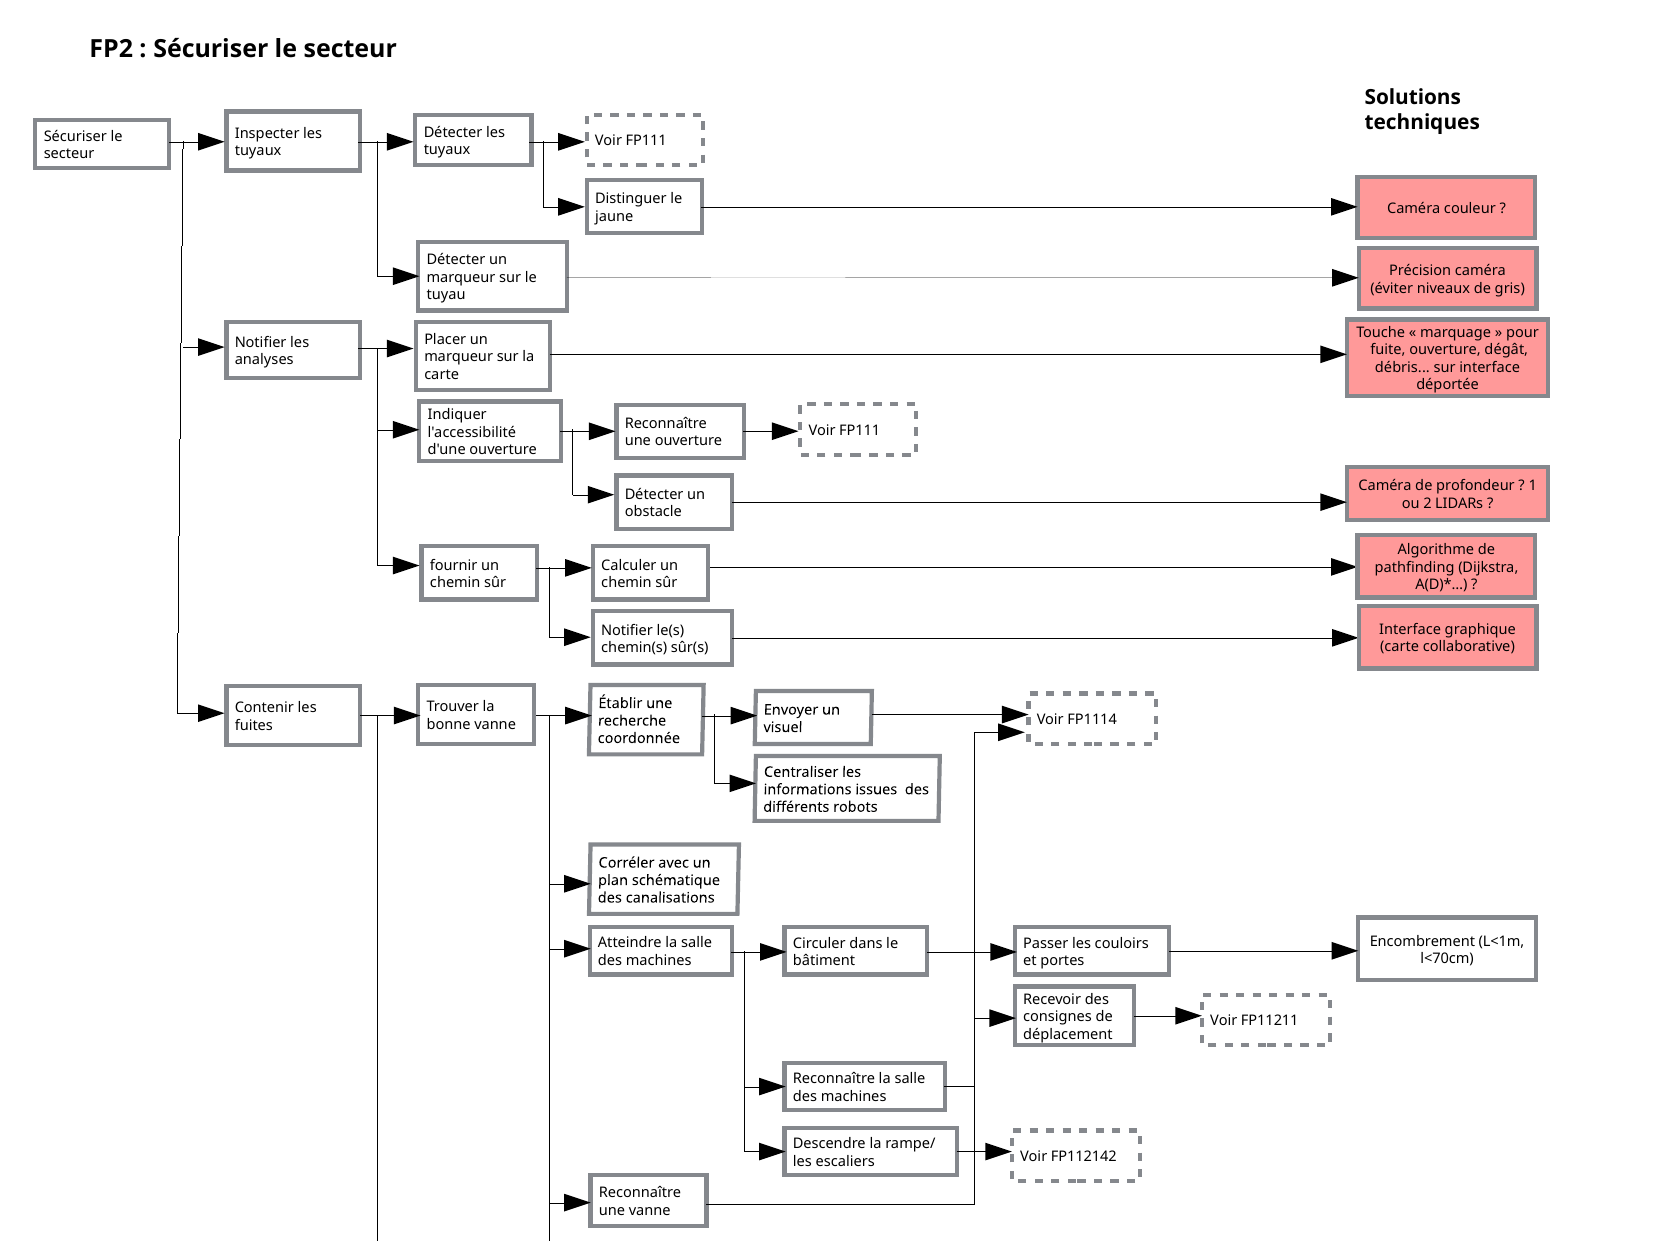

FP2 : Sécuriser le secteur
Solutions techniques
Inspecter les tuyaux
Détecter les tuyaux
Voir FP111
Sécuriser le secteur
Caméra couleur ?
Distinguer le jaune
Détecter un marqueur sur le tuyau
Précision caméra (éviter niveaux de gris)
Touche « marquage » pour fuite, ouverture, dégât, débris... sur interface déportée
Notifier les analyses
Placer un marqueur sur la carte
Indiquer l'accessibilité d'une ouverture
Voir FP111
Reconnaître une ouverture
Caméra de profondeur ? 1 ou 2 LIDARs ?
Détecter un obstacle
Algorithme de pathfinding (Dijkstra, A(D)*…) ?
fournir un chemin sûr
Calculer un chemin sûr
Interface graphique (carte collaborative)
Notifier le(s) chemin(s) sûr(s)
Trouver la bonne vanne
Établir une recherche coordonnée
Contenir les fuites
Envoyer un visuel
Voir FP1114
Centraliser les informations issues des différents robots
Corréler avec un plan schématique des canalisations
Encombrement (L<1m, l<70cm)
Atteindre la salle des machines
Circuler dans le bâtiment
Passer les couloirs et portes
Recevoir des consignes de déplacement
Voir FP11211
Reconnaître la salle des machines
Descendre la rampe/ les escaliers
Voir FP112142
Reconnaître une vanne